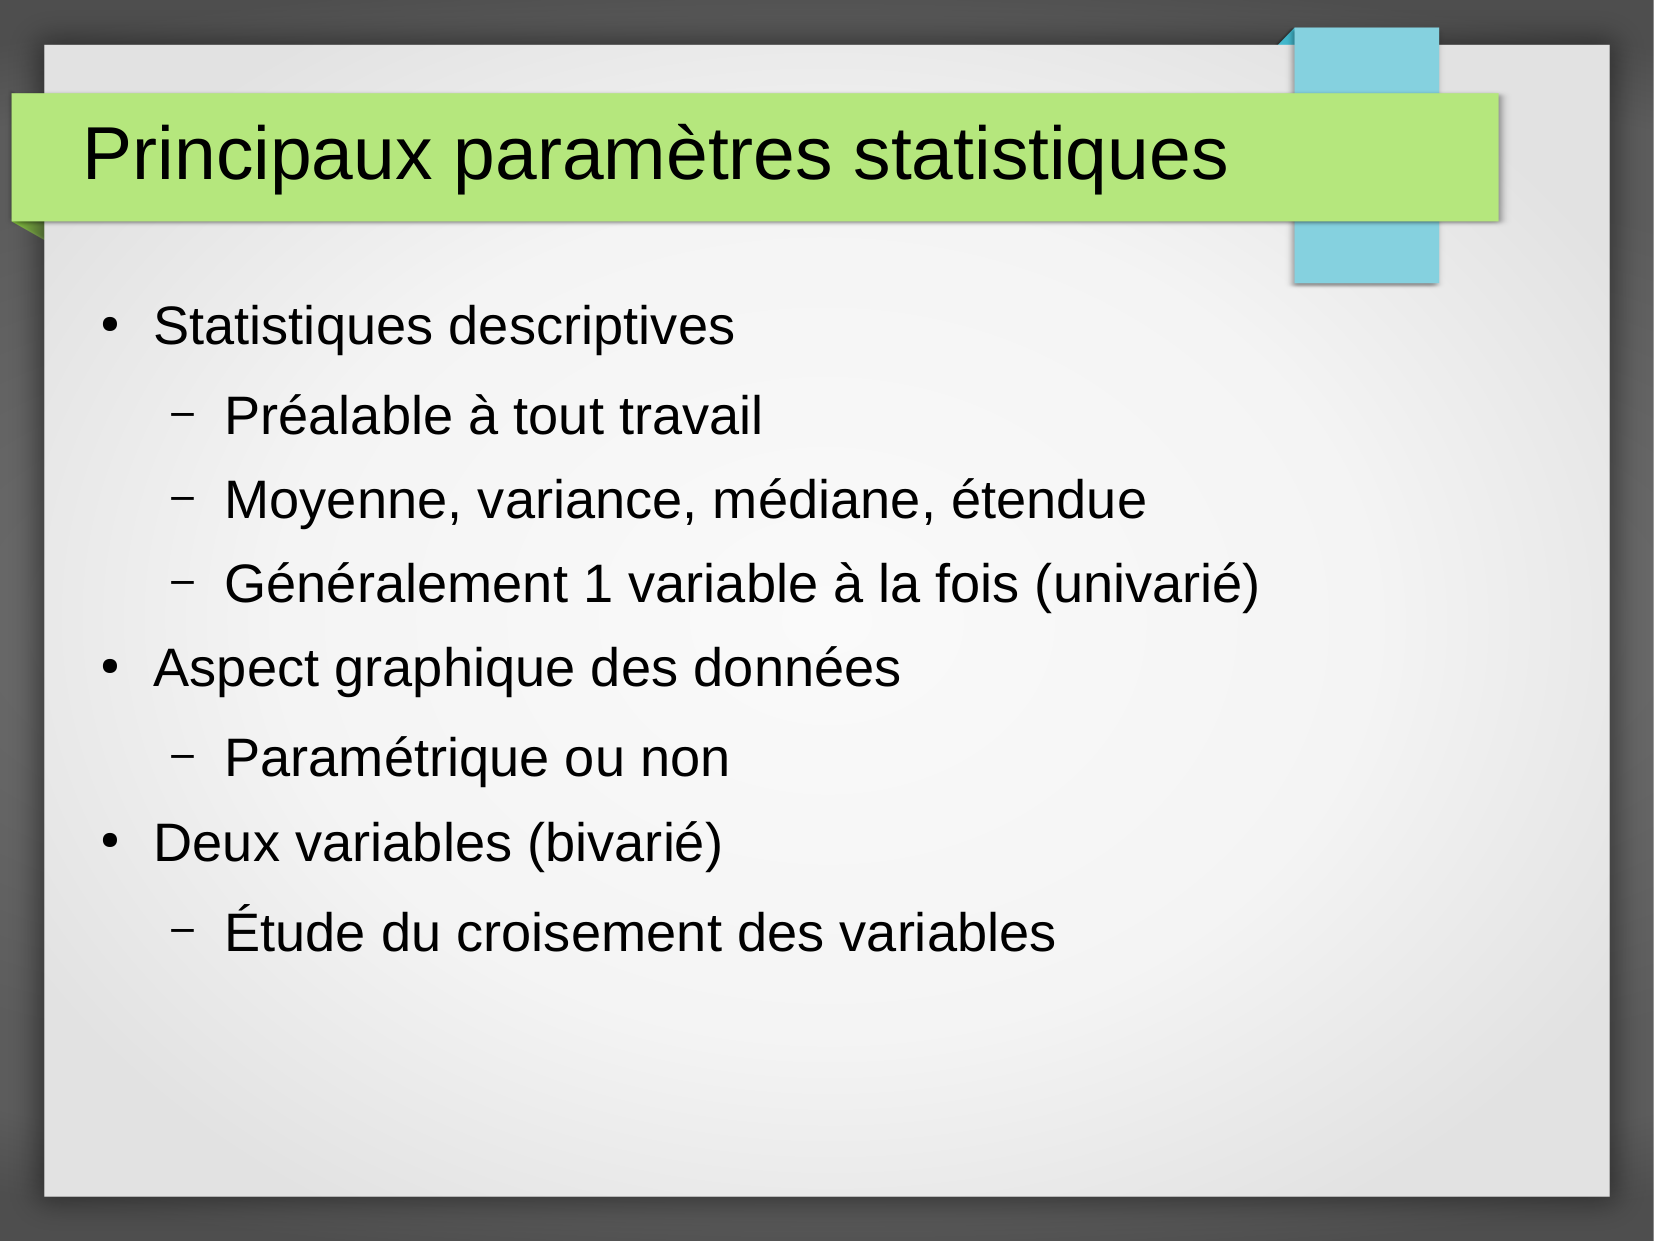

# Principaux paramètres statistiques
Statistiques descriptives
Préalable à tout travail
Moyenne, variance, médiane, étendue
Généralement 1 variable à la fois (univarié)
Aspect graphique des données
Paramétrique ou non
Deux variables (bivarié)
Étude du croisement des variables